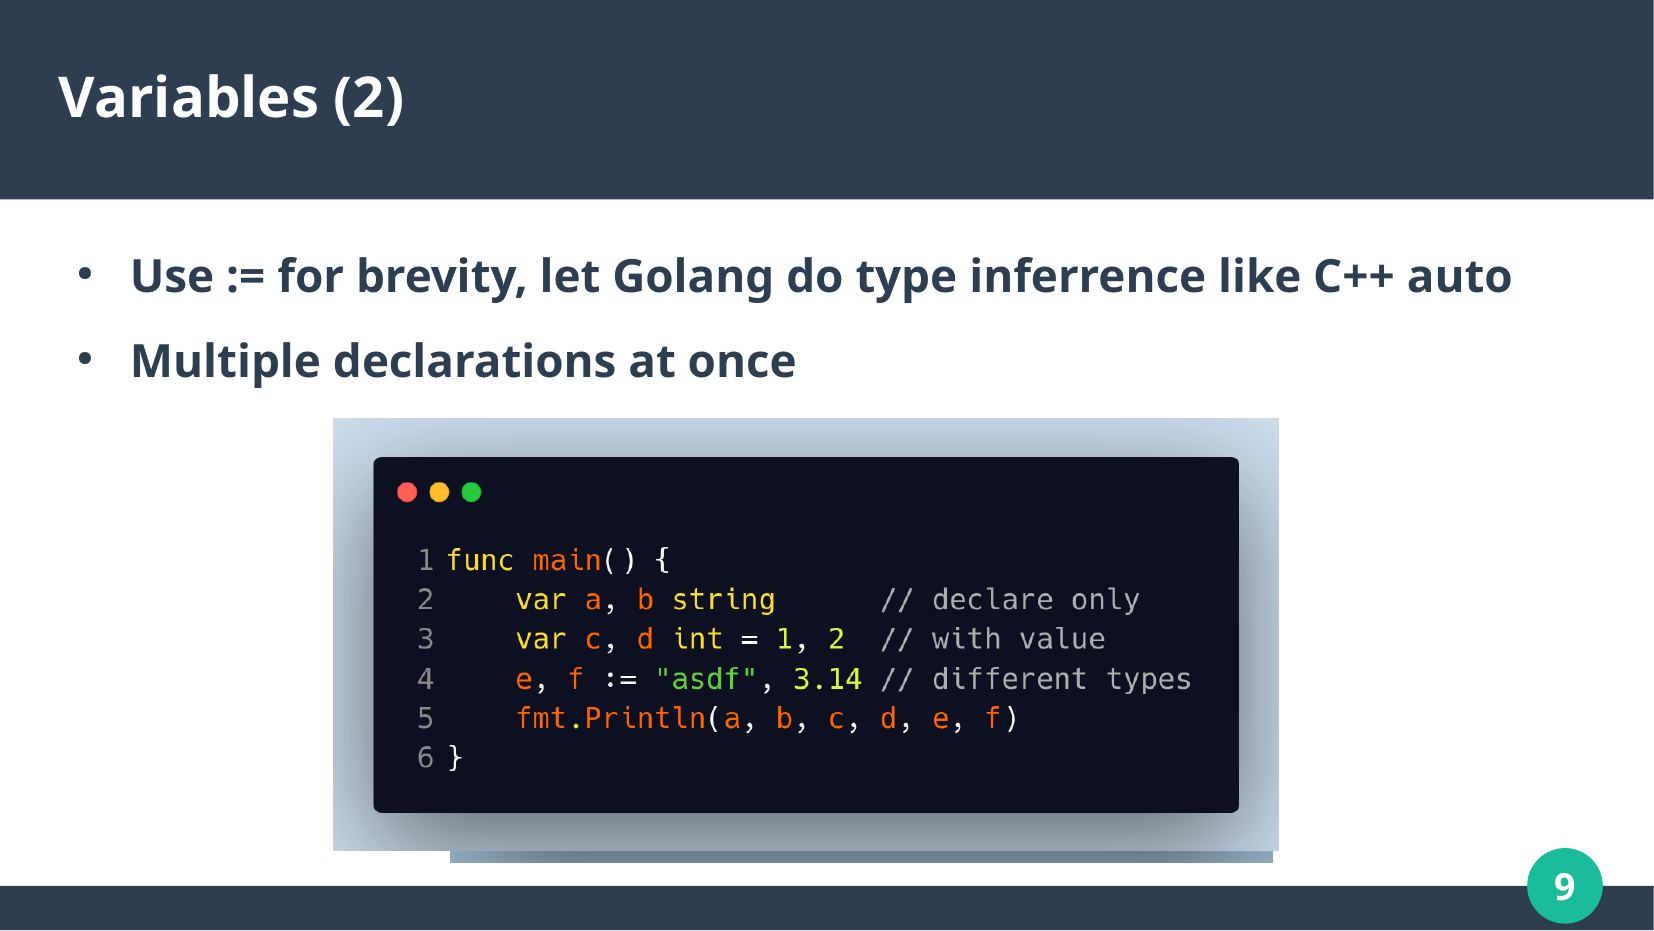

# Variables (2)
Use := for brevity, let Golang do type inferrence like C++ auto
Multiple declarations at once